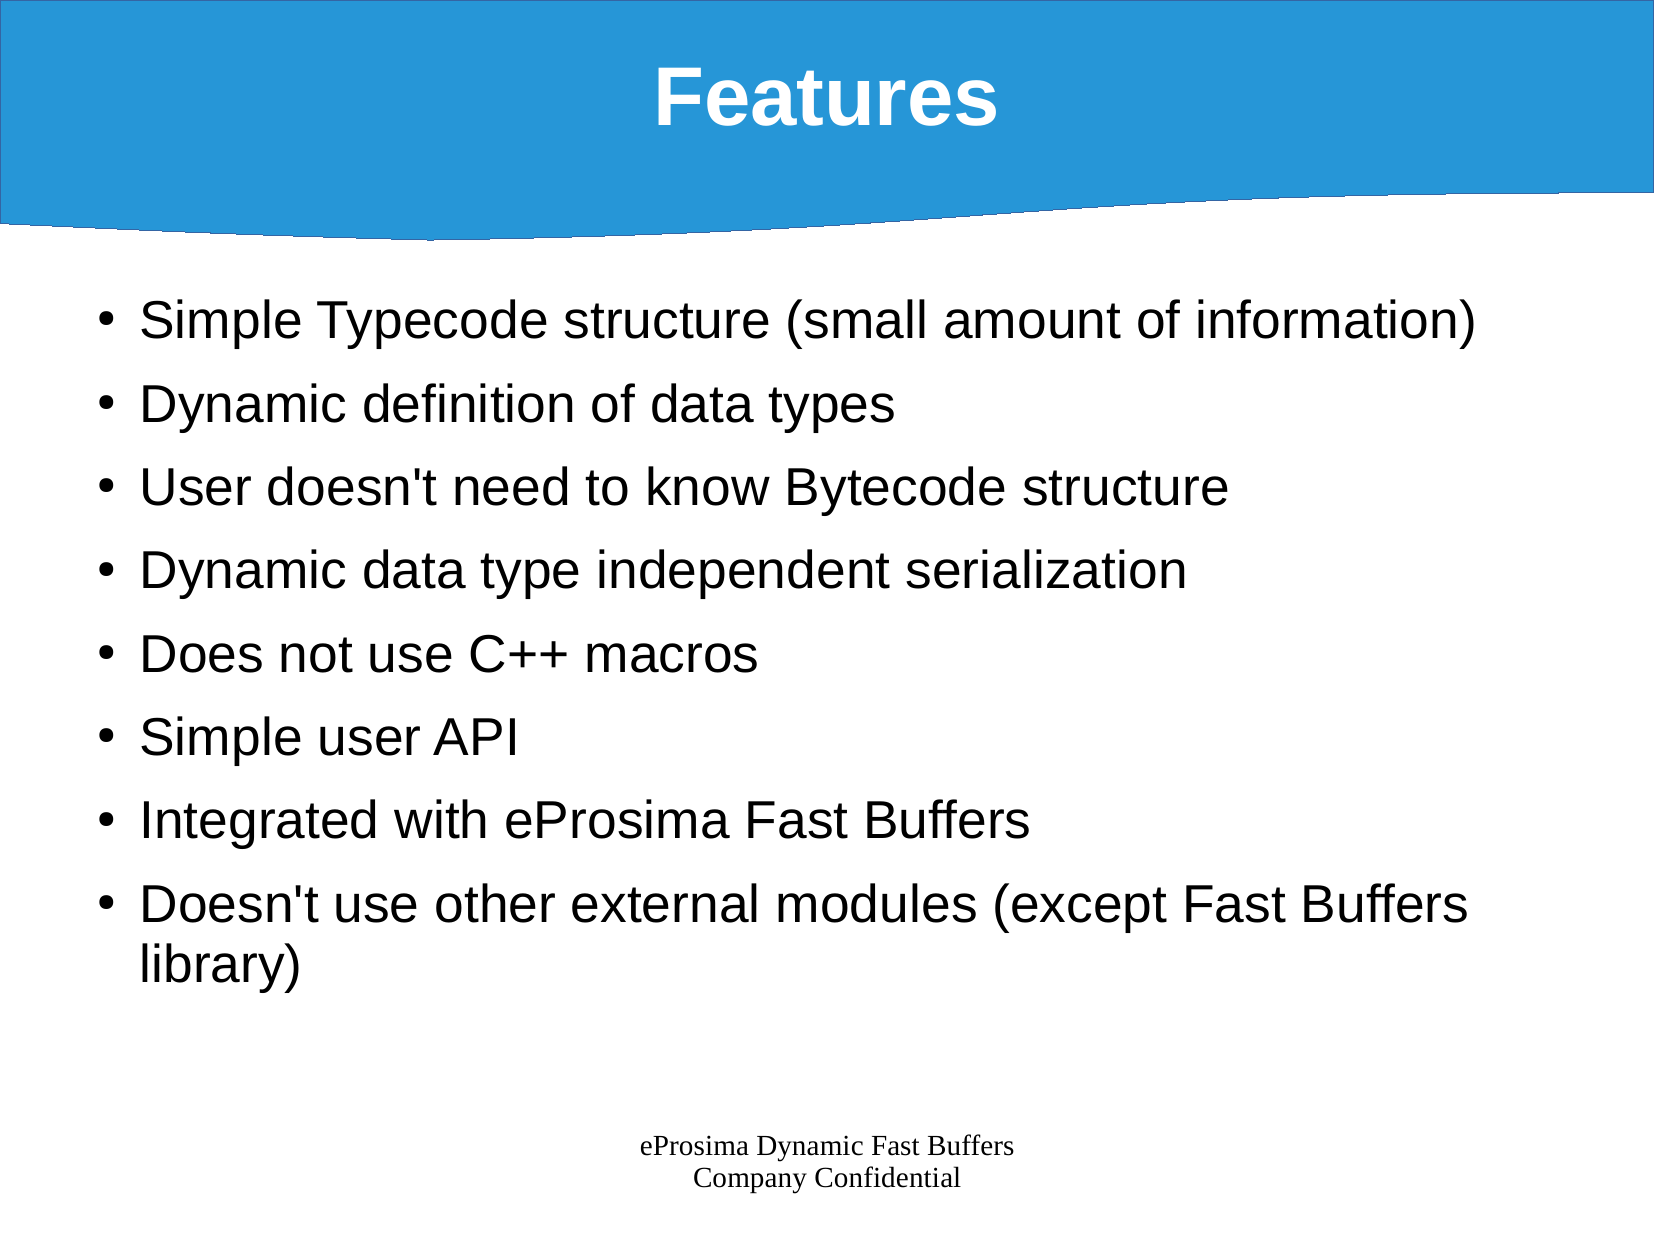

Features
# Simple Typecode structure (small amount of information)
Dynamic definition of data types
User doesn't need to know Bytecode structure
Dynamic data type independent serialization
Does not use C++ macros
Simple user API
Integrated with eProsima Fast Buffers
Doesn't use other external modules (except Fast Buffers library)
eProsima Dynamic Fast Buffers